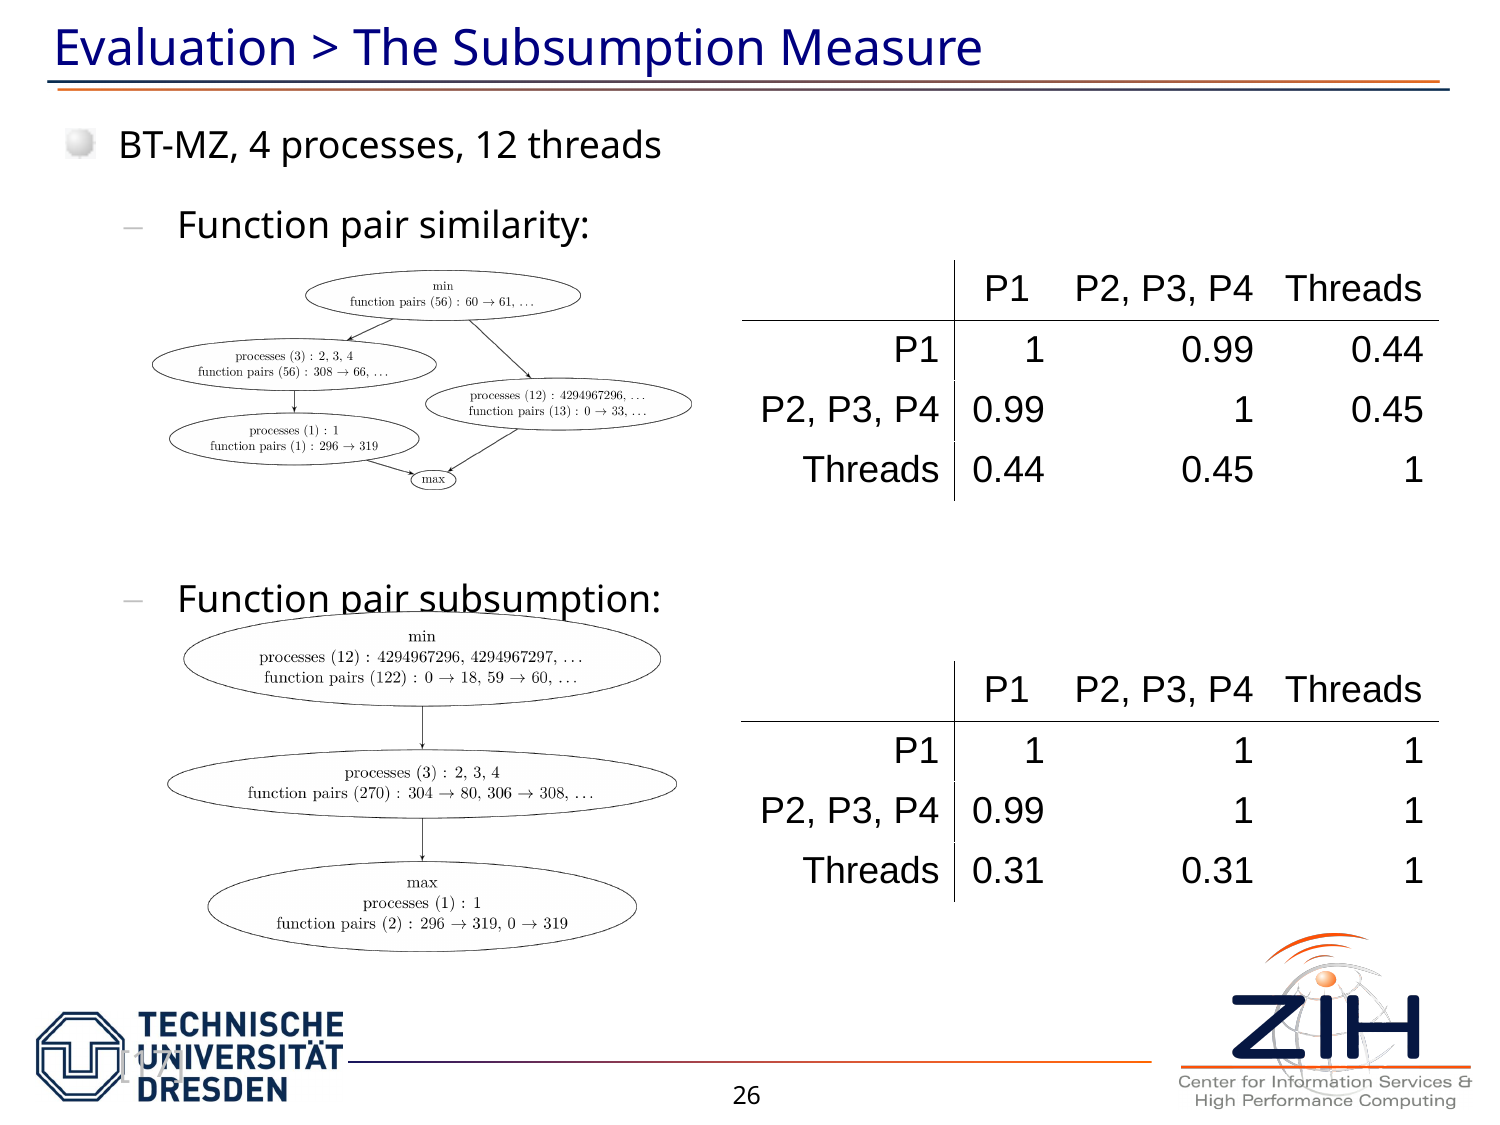

# Evaluation > The Subsumption Measure
BT-MZ, 4 processes, 12 threads
Function pair similarity:
Function pair subsumption:
[17]
| | P1 | P2, P3, P4 | Threads |
| --- | --- | --- | --- |
| P1 | 1 | 0.99 | 0.44 |
| P2, P3, P4 | 0.99 | 1 | 0.45 |
| Threads | 0.44 | 0.45 | 1 |
| | P1 | P2, P3, P4 | Threads |
| --- | --- | --- | --- |
| P1 | 1 | 1 | 1 |
| P2, P3, P4 | 0.99 | 1 | 1 |
| Threads | 0.31 | 0.31 | 1 |
26